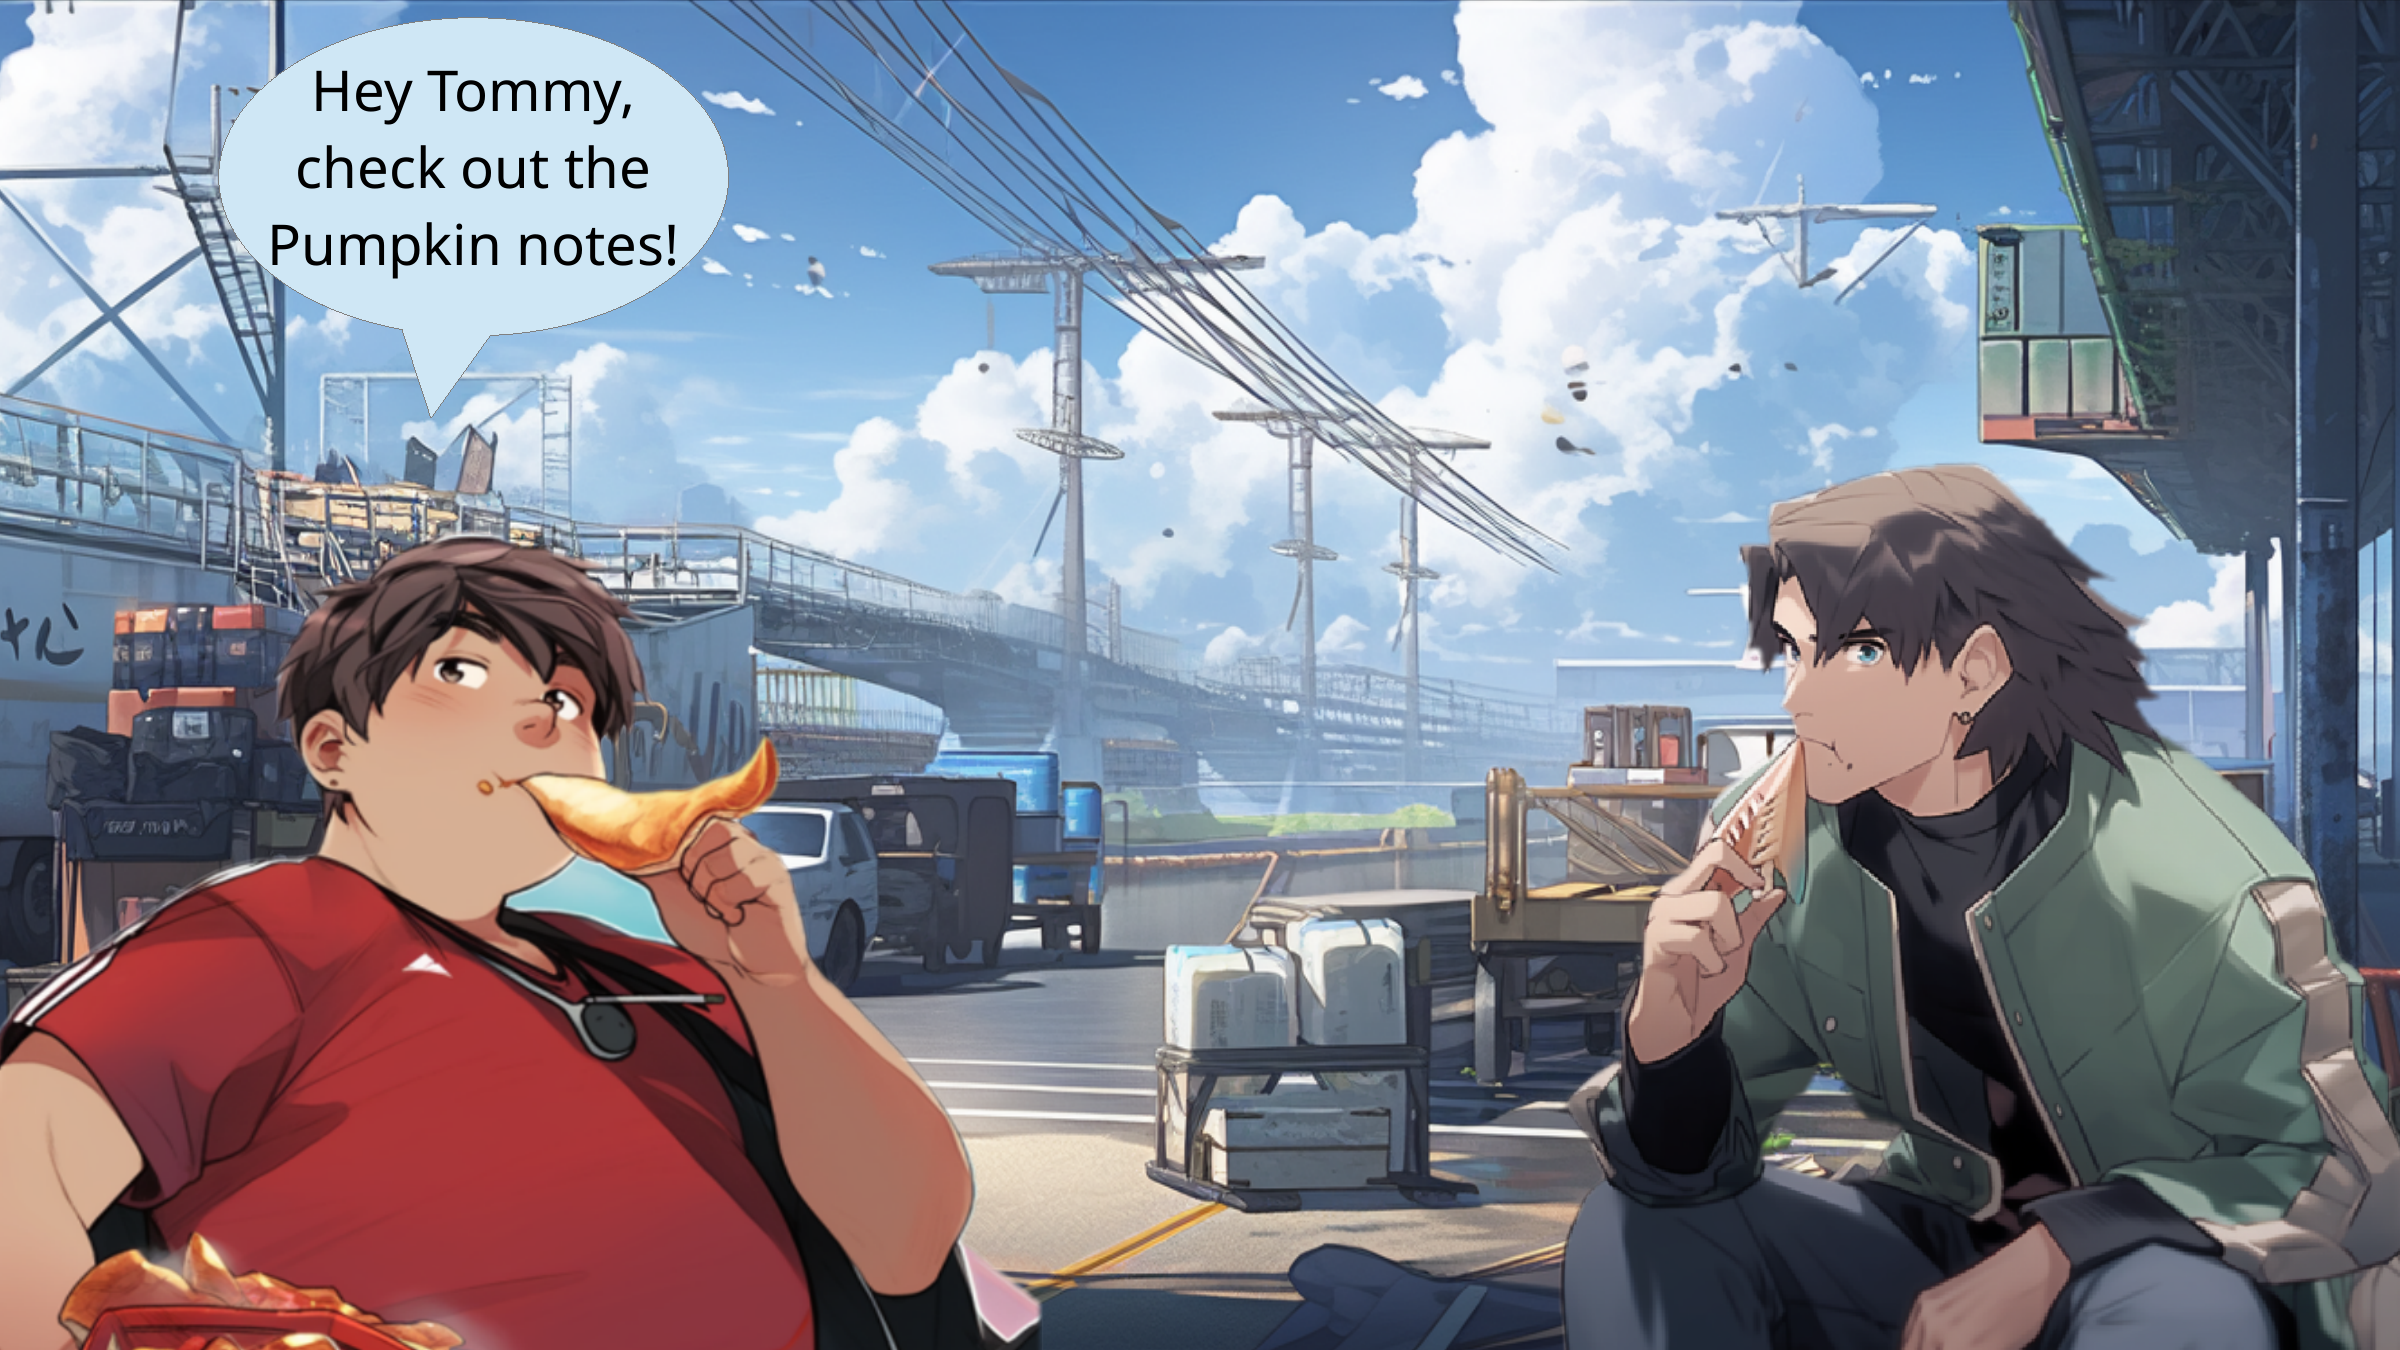

Hey Tommy,
check out the
Pumpkin notes!